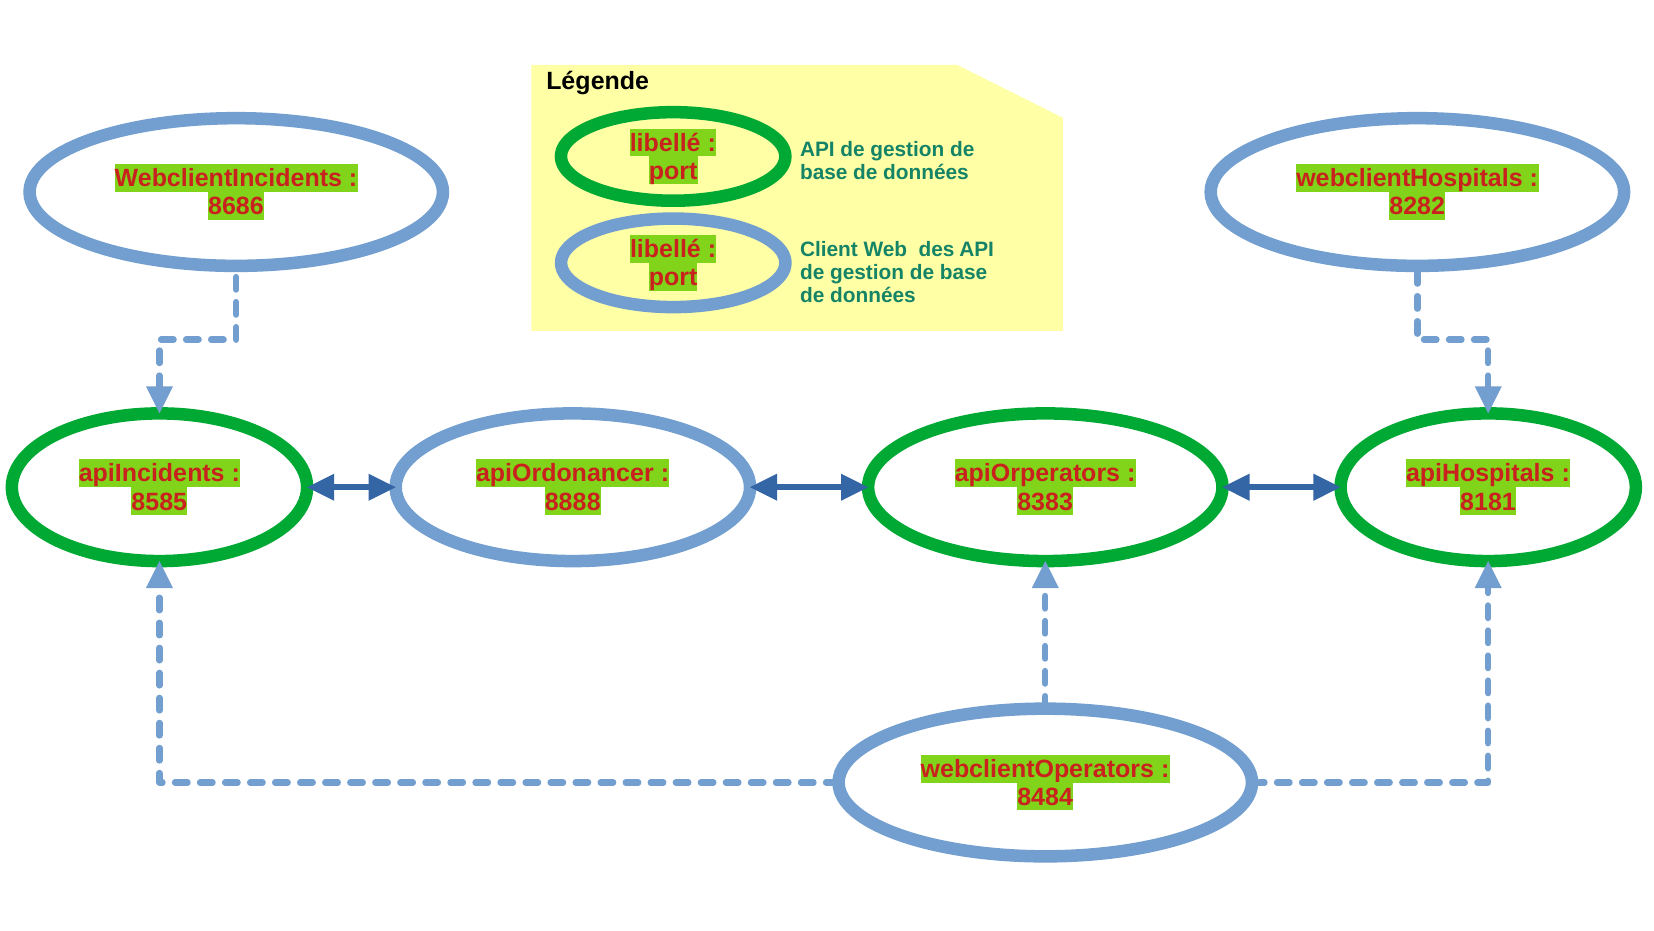

Légende
libellé : port
API de gestion de base de données
libellé : port
Client Web des API de gestion de base de données
WebclientIncidents :
8686
webclientHospitals : 8282
apiIncidents : 8585
apiOrdonancer : 8888
apiOrperators : 8383
apiHospitals : 8181
webclientOperators : 8484